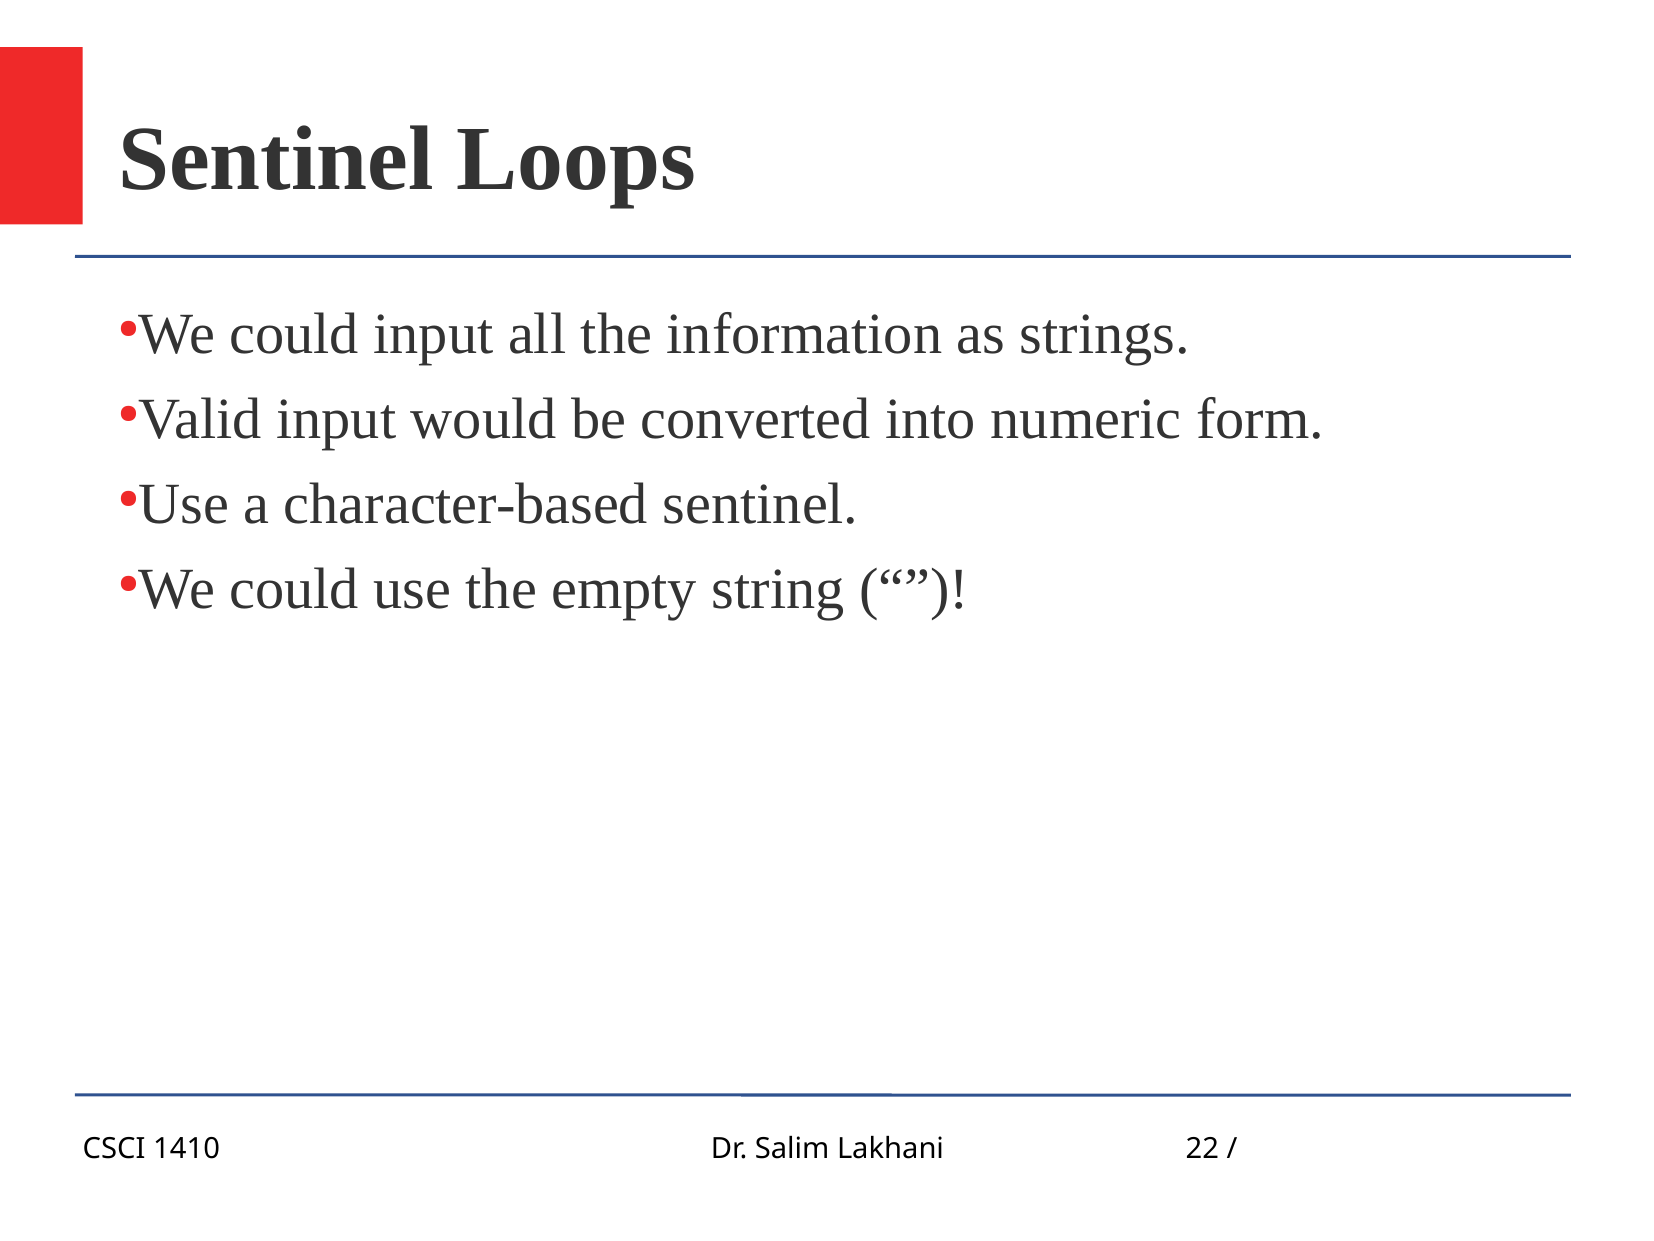

# Sentinel Loops
We could input all the information as strings.
Valid input would be converted into numeric form.
Use a character-based sentinel.
We could use the empty string (“”)!
CSCI 1410
Dr. Salim Lakhani